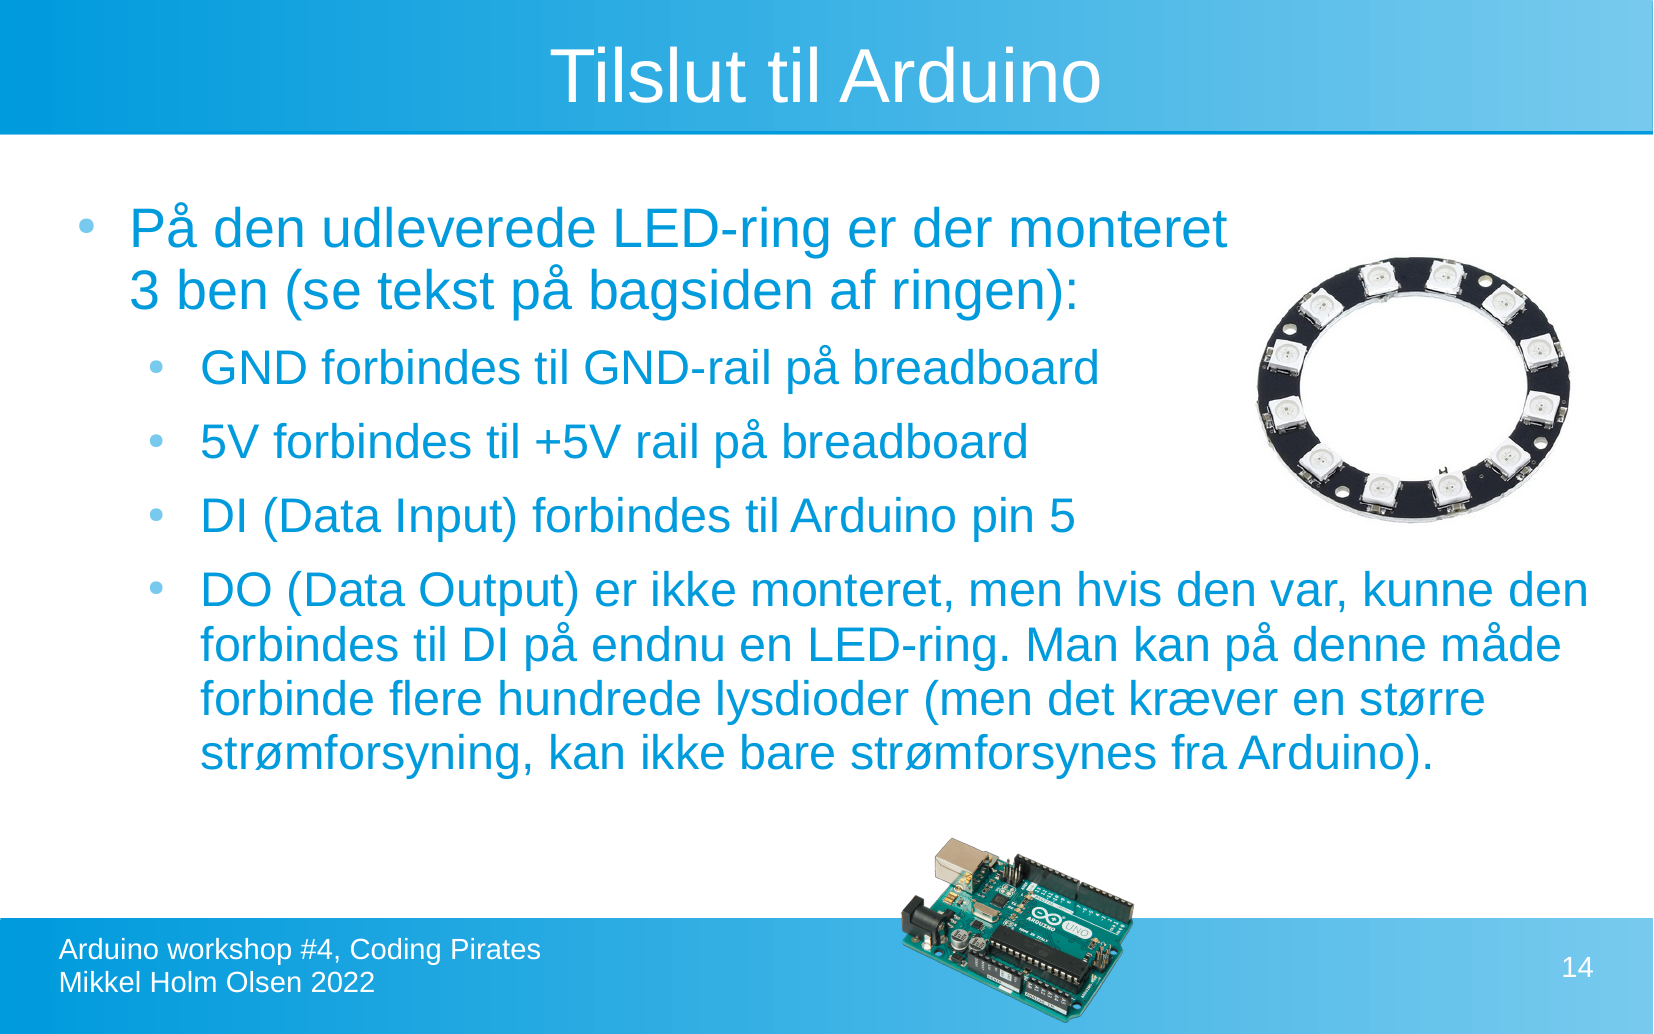

# Tilslut til Arduino
På den udleverede LED-ring er der monteret
3 ben (se tekst på bagsiden af ringen):
GND forbindes til GND-rail på breadboard
5V forbindes til +5V rail på breadboard
DI (Data Input) forbindes til Arduino pin 5
DO (Data Output) er ikke monteret, men hvis den var, kunne den forbindes til DI på endnu en LED-ring. Man kan på denne måde forbinde flere hundrede lysdioder (men det kræver en større strømforsyning, kan ikke bare strømforsynes fra Arduino).
14